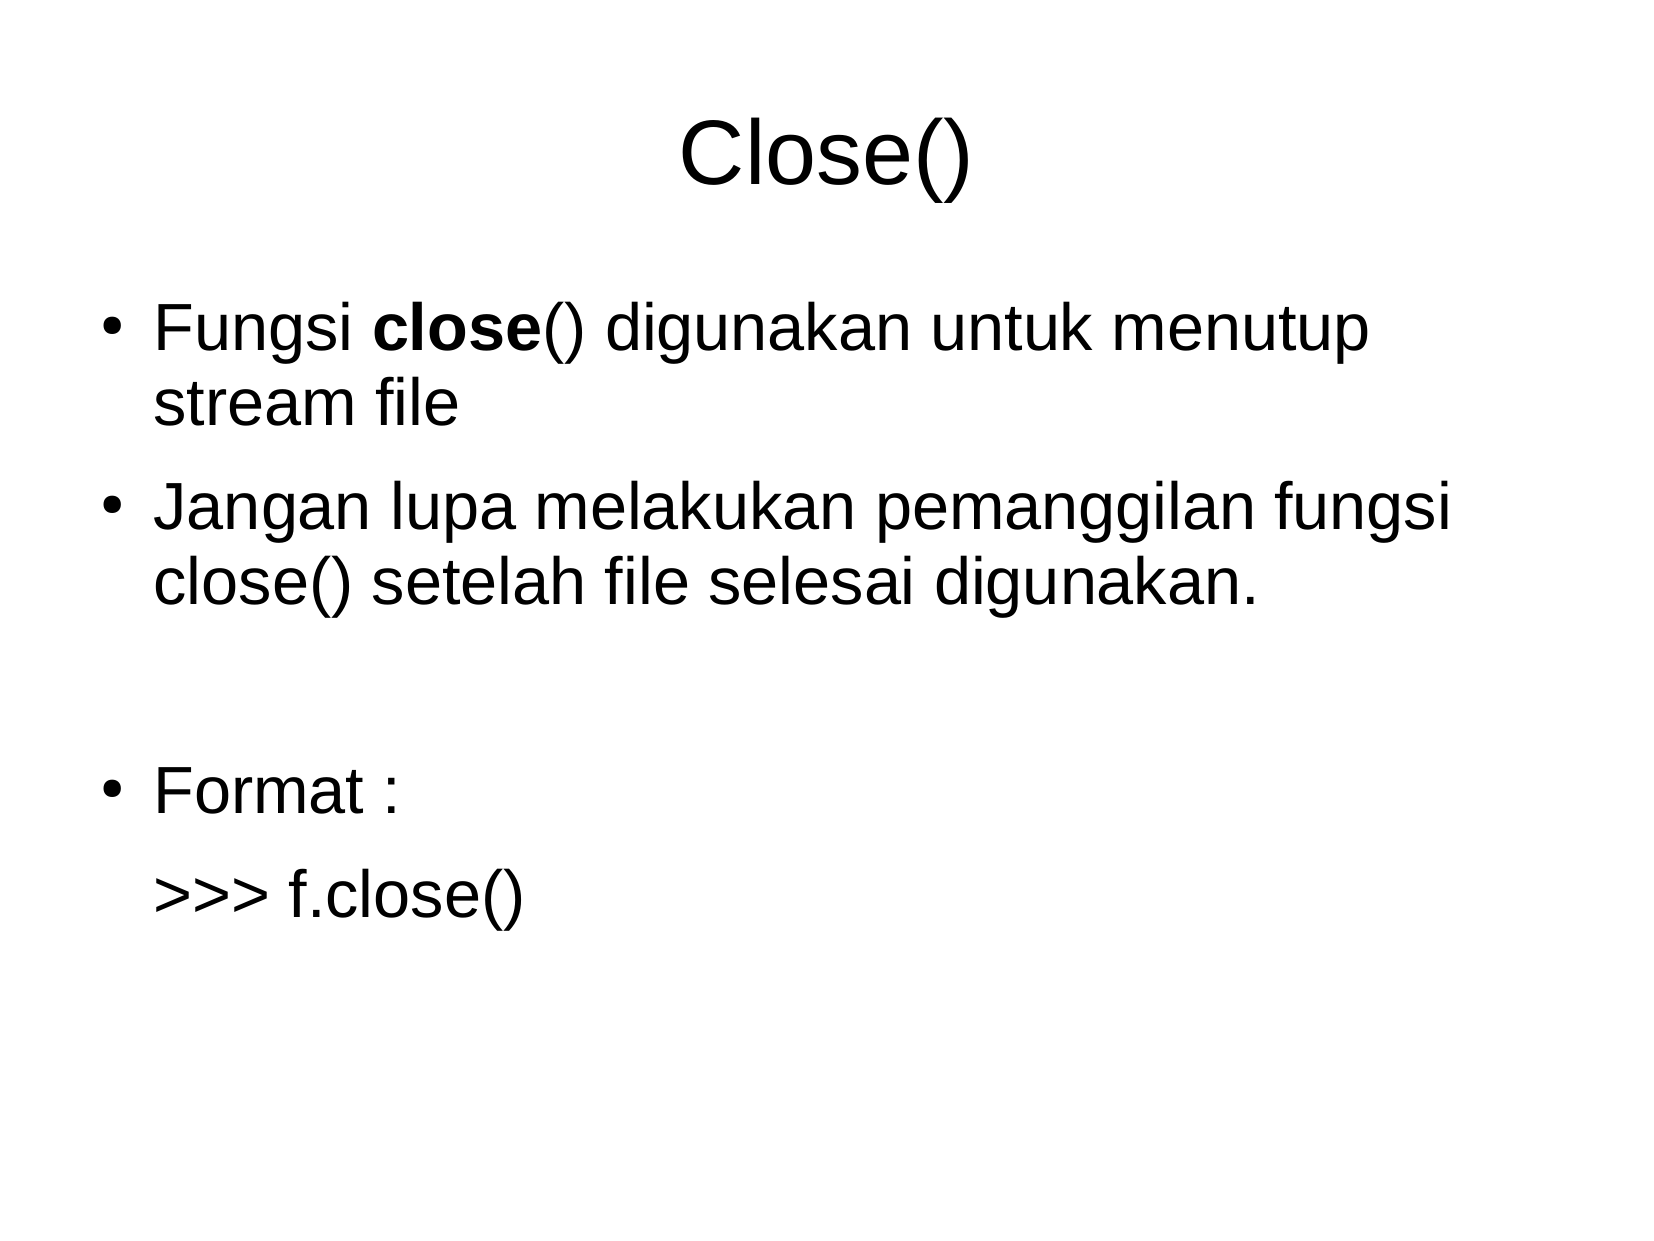

# Close()
Fungsi close() digunakan untuk menutup stream file
Jangan lupa melakukan pemanggilan fungsi close() setelah file selesai digunakan.
Format :
>>> f.close()